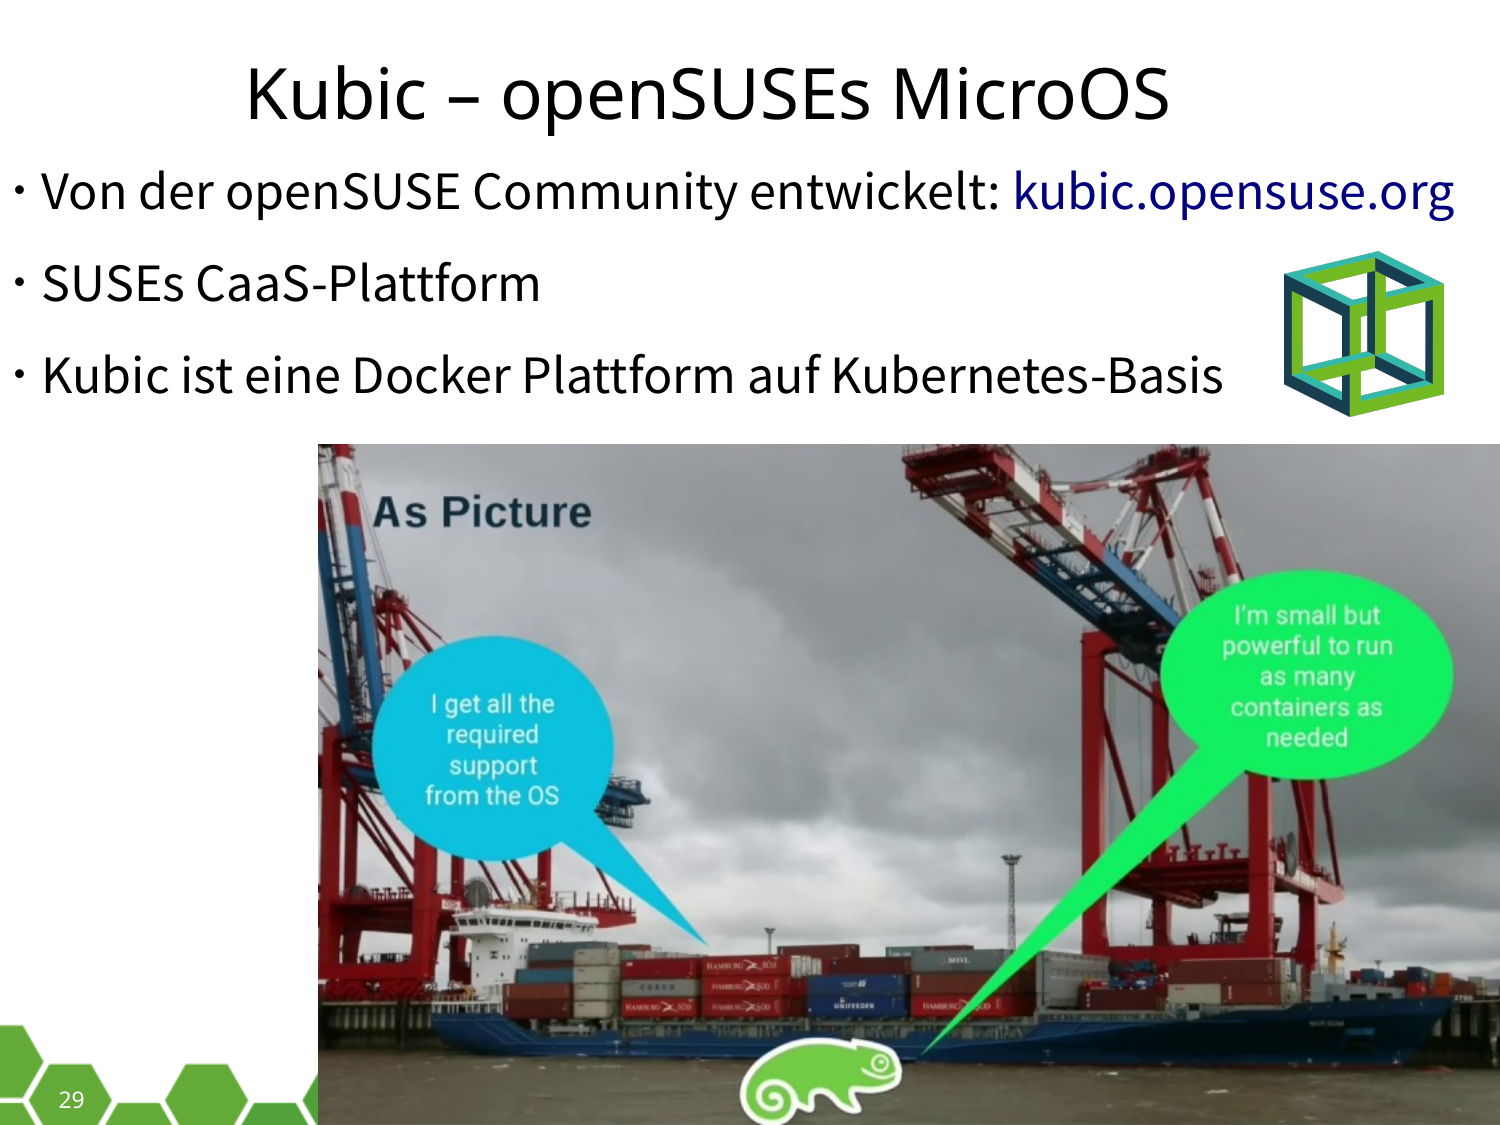

# Kubic – openSUSEs MicroOS
Von der openSUSE Community entwickelt: kubic.opensuse.org
SUSEs CaaS-Plattform
Kubic ist eine Docker Plattform auf Kubernetes-Basis